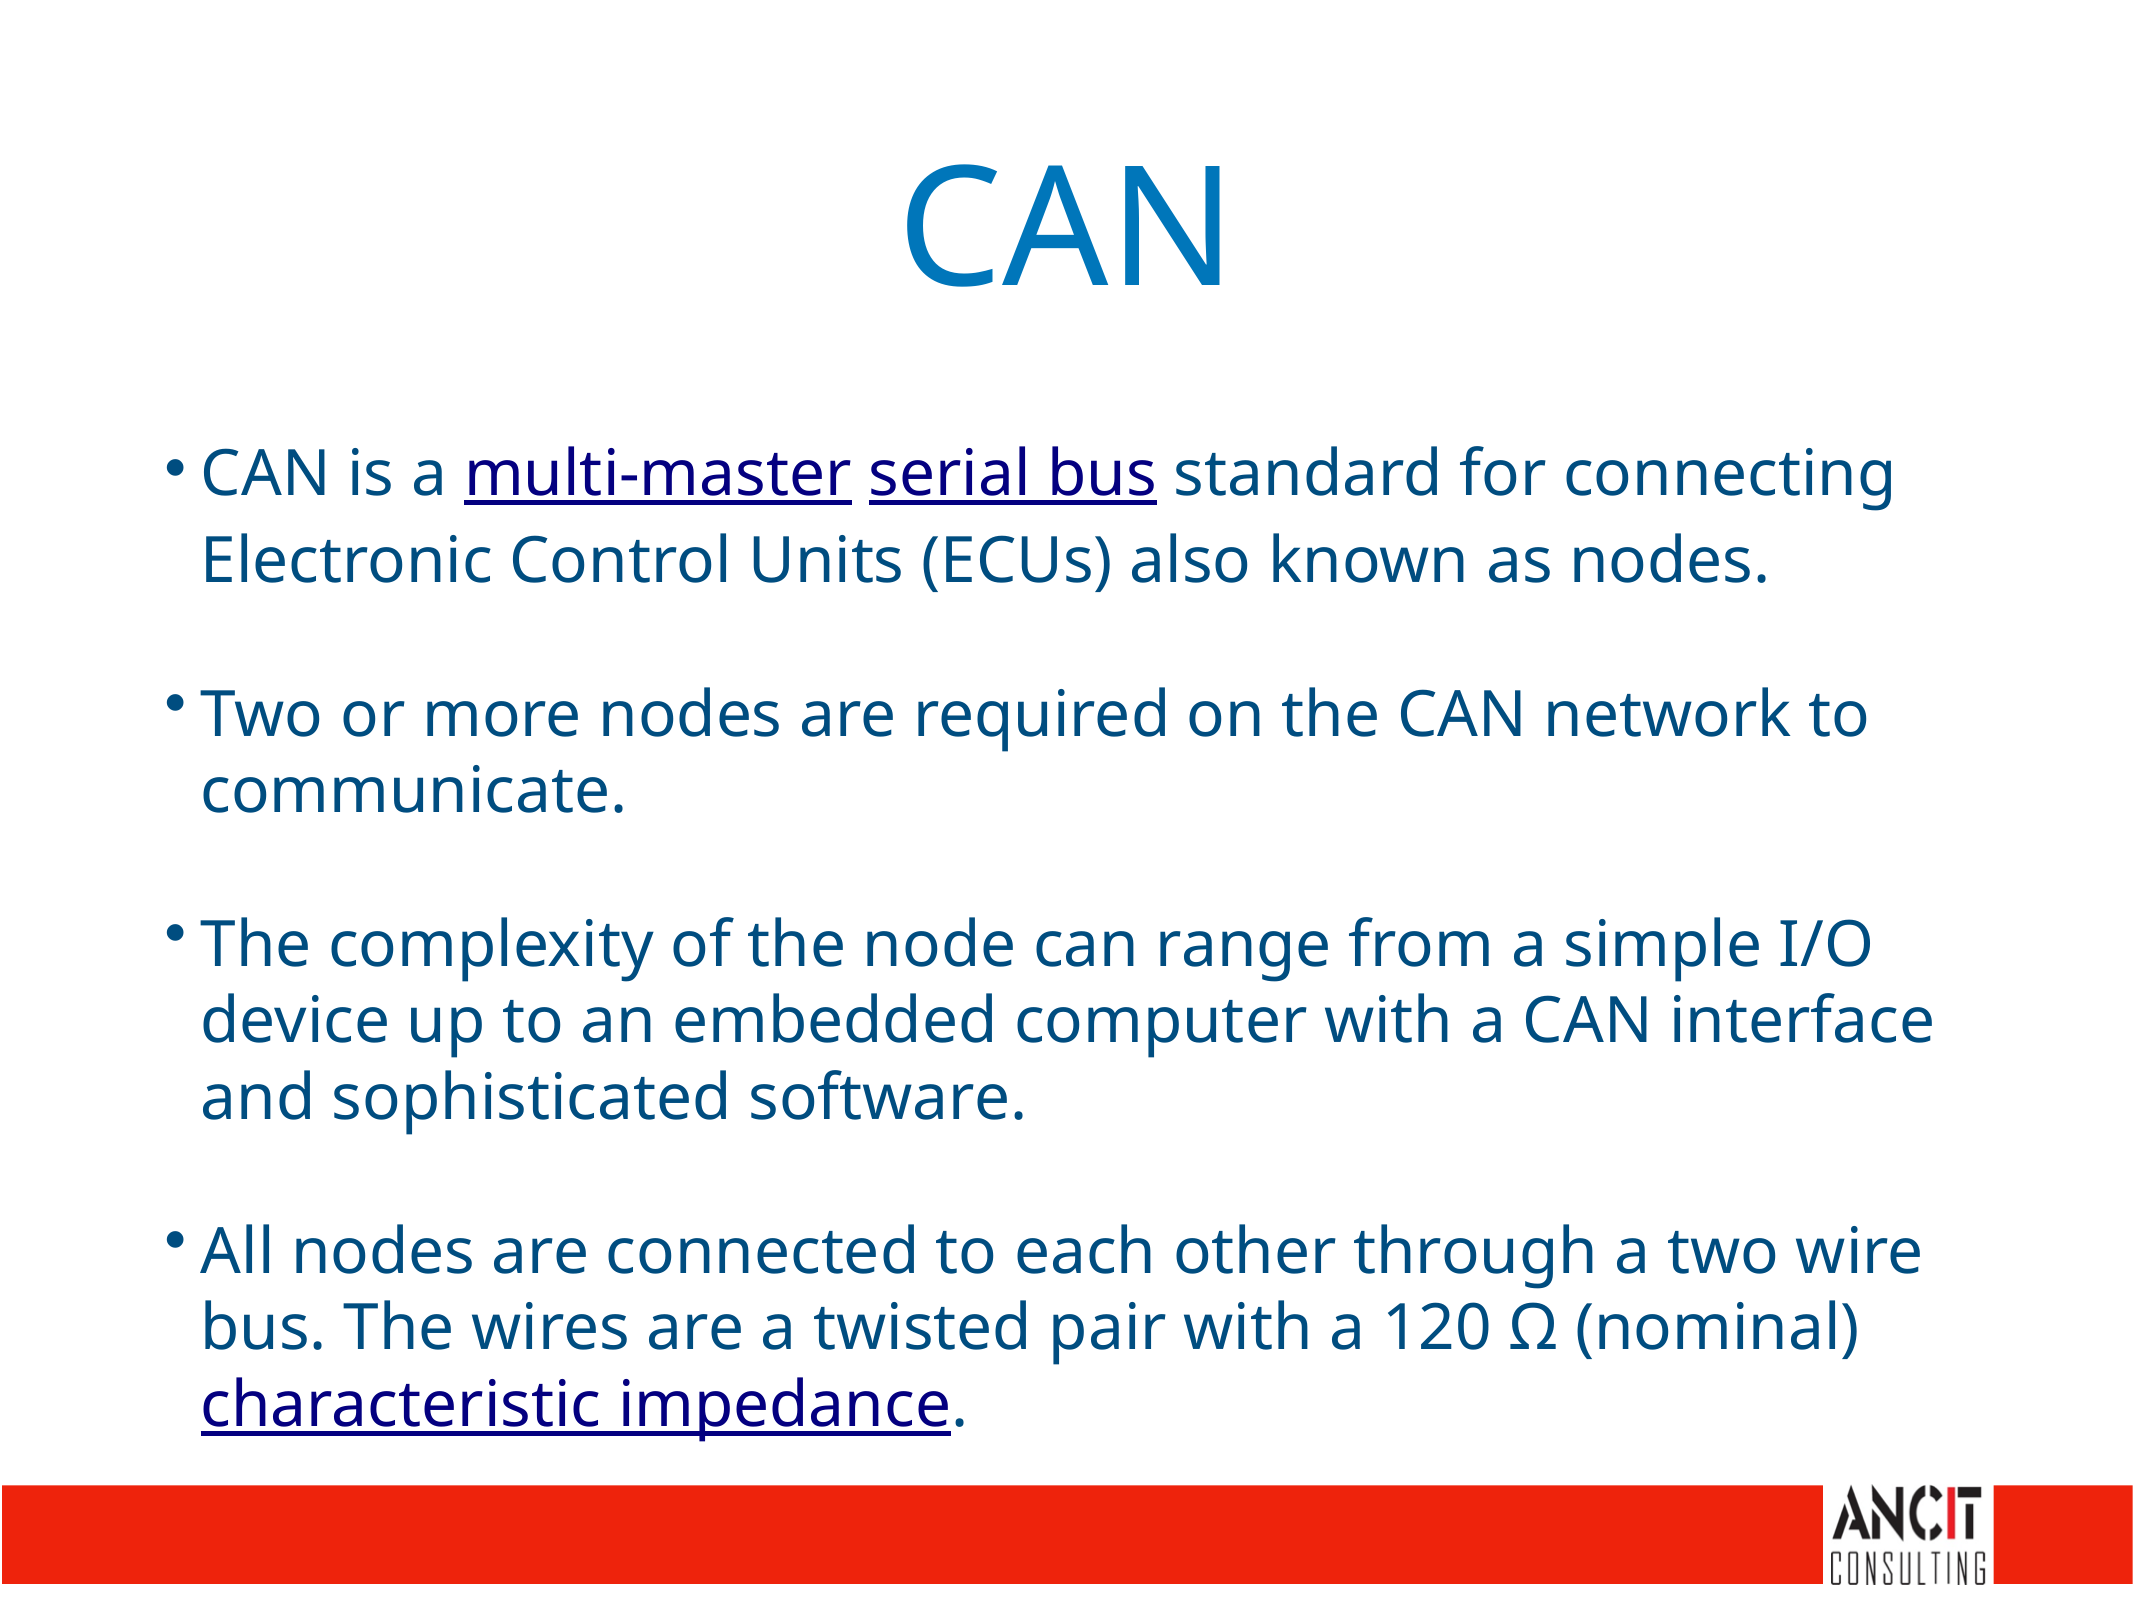

# CAN
CAN is a multi-master serial bus standard for connecting Electronic Control Units (ECUs) also known as nodes.
Two or more nodes are required on the CAN network to communicate.
The complexity of the node can range from a simple I/O device up to an embedded computer with a CAN interface and sophisticated software.
All nodes are connected to each other through a two wire bus. The wires are a twisted pair with a 120 Ω (nominal) characteristic impedance.